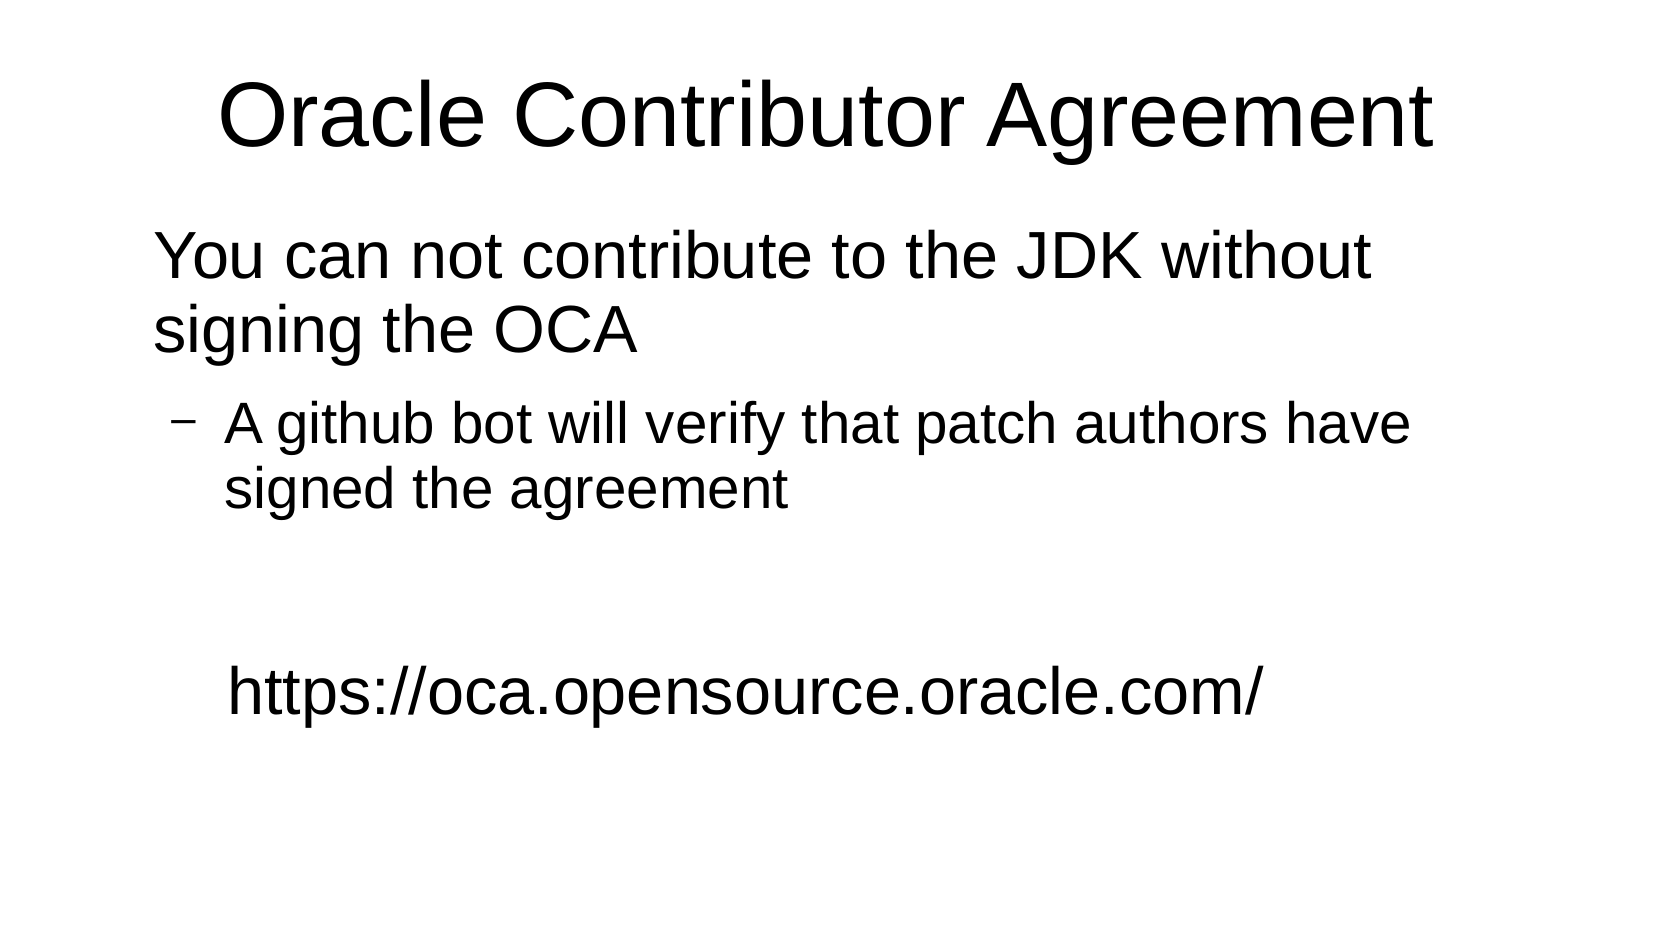

# Oracle Contributor Agreement
You can not contribute to the JDK without signing the OCA
A github bot will verify that patch authors have signed the agreement
 https://oca.opensource.oracle.com/